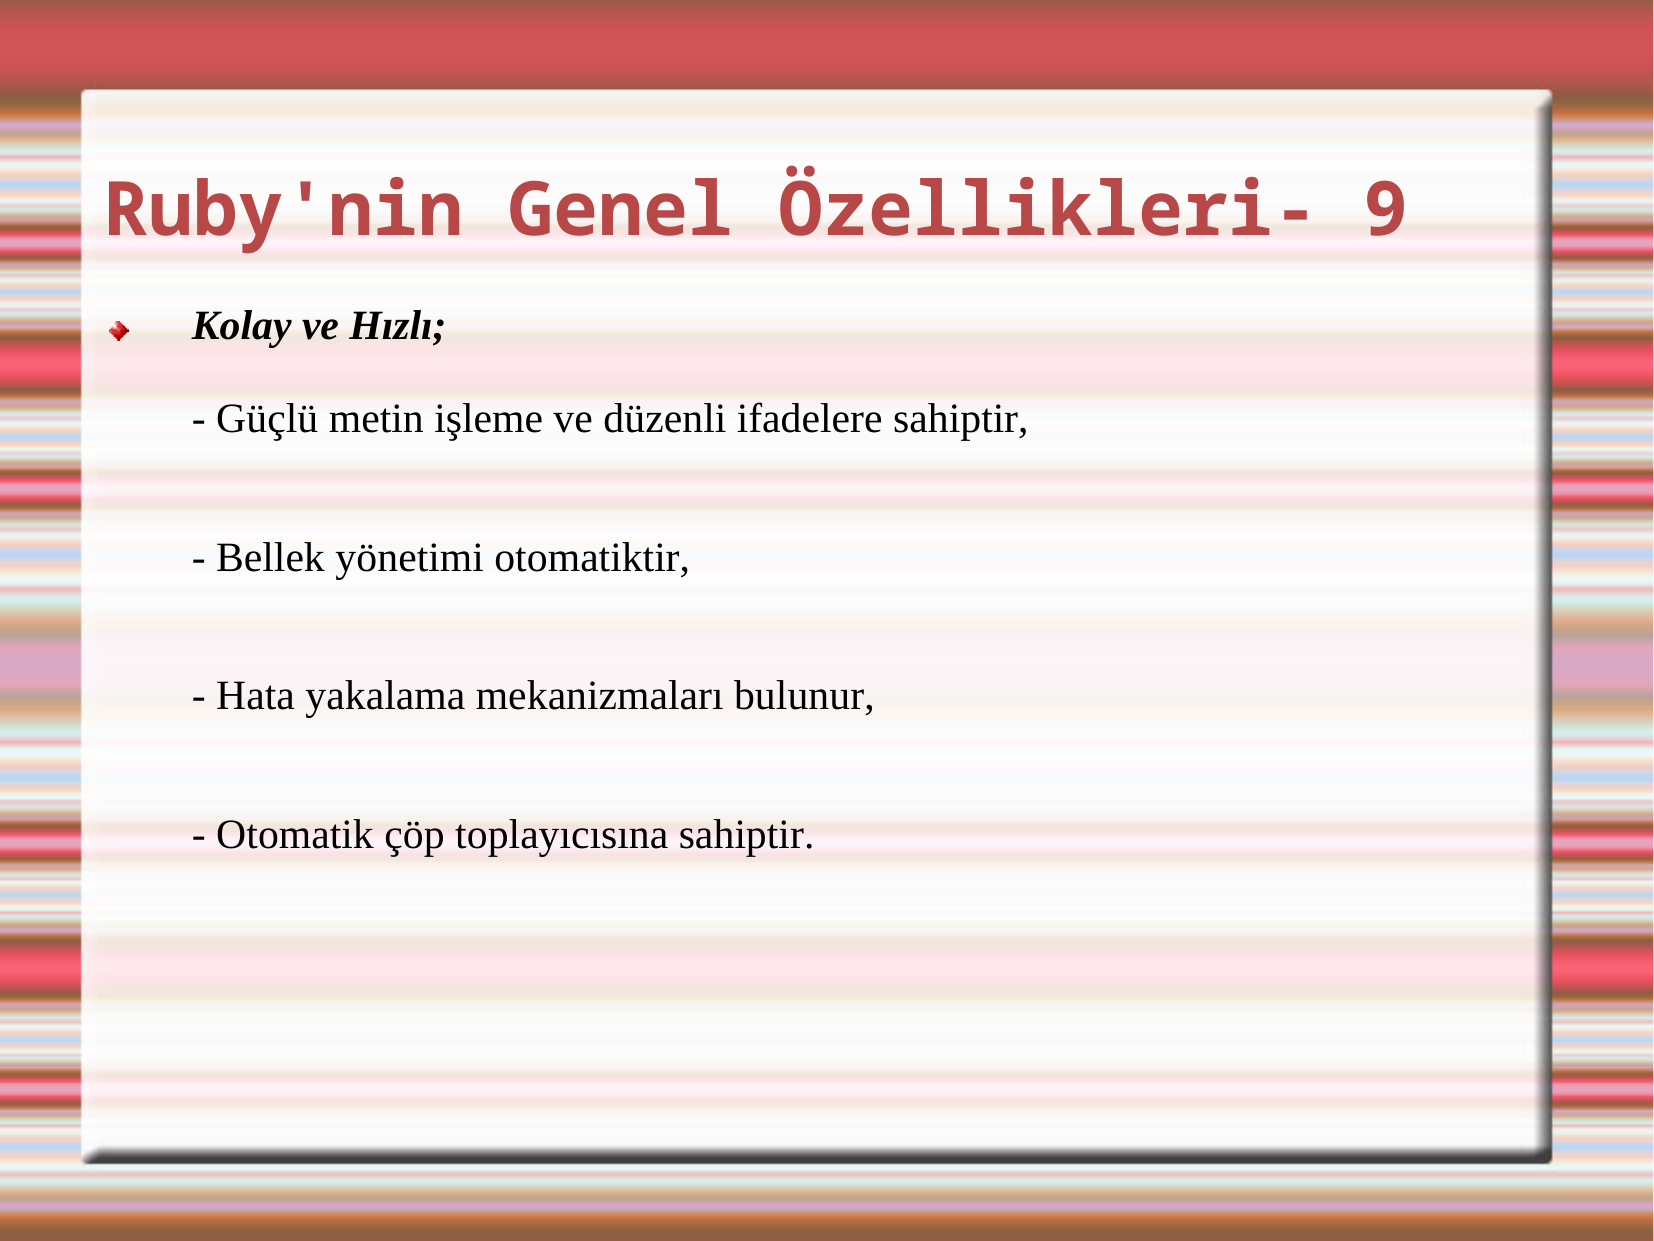

Ruby'nin Genel Özellikleri- 9
Kolay ve Hızlı;
- Güçlü metin işleme ve düzenli ifadelere sahiptir,
- Bellek yönetimi otomatiktir,
- Hata yakalama mekanizmaları bulunur,
- Otomatik çöp toplayıcısına sahiptir.